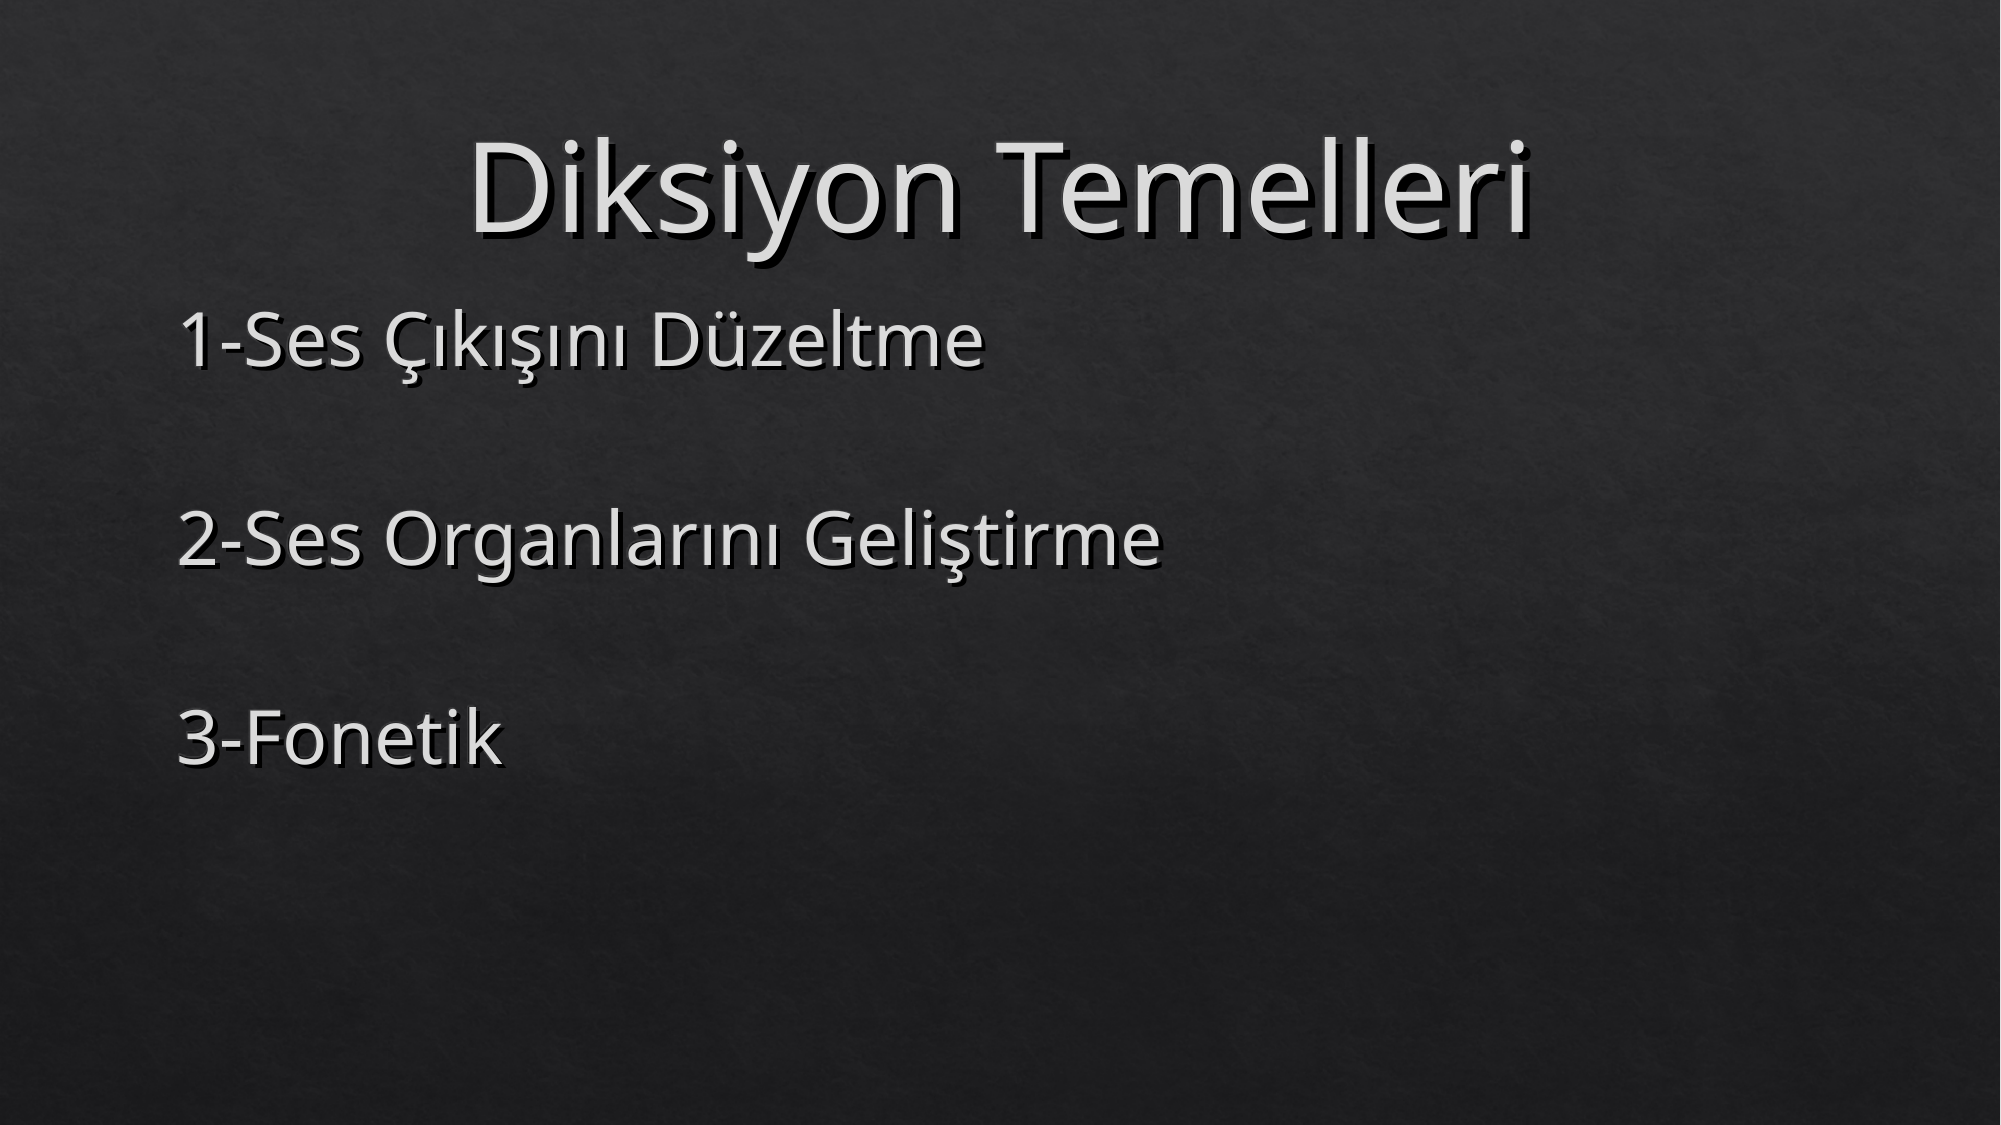

# Diksiyon Temelleri
1-Ses Çıkışını Düzeltme
2-Ses Organlarını Geliştirme
3-Fonetik